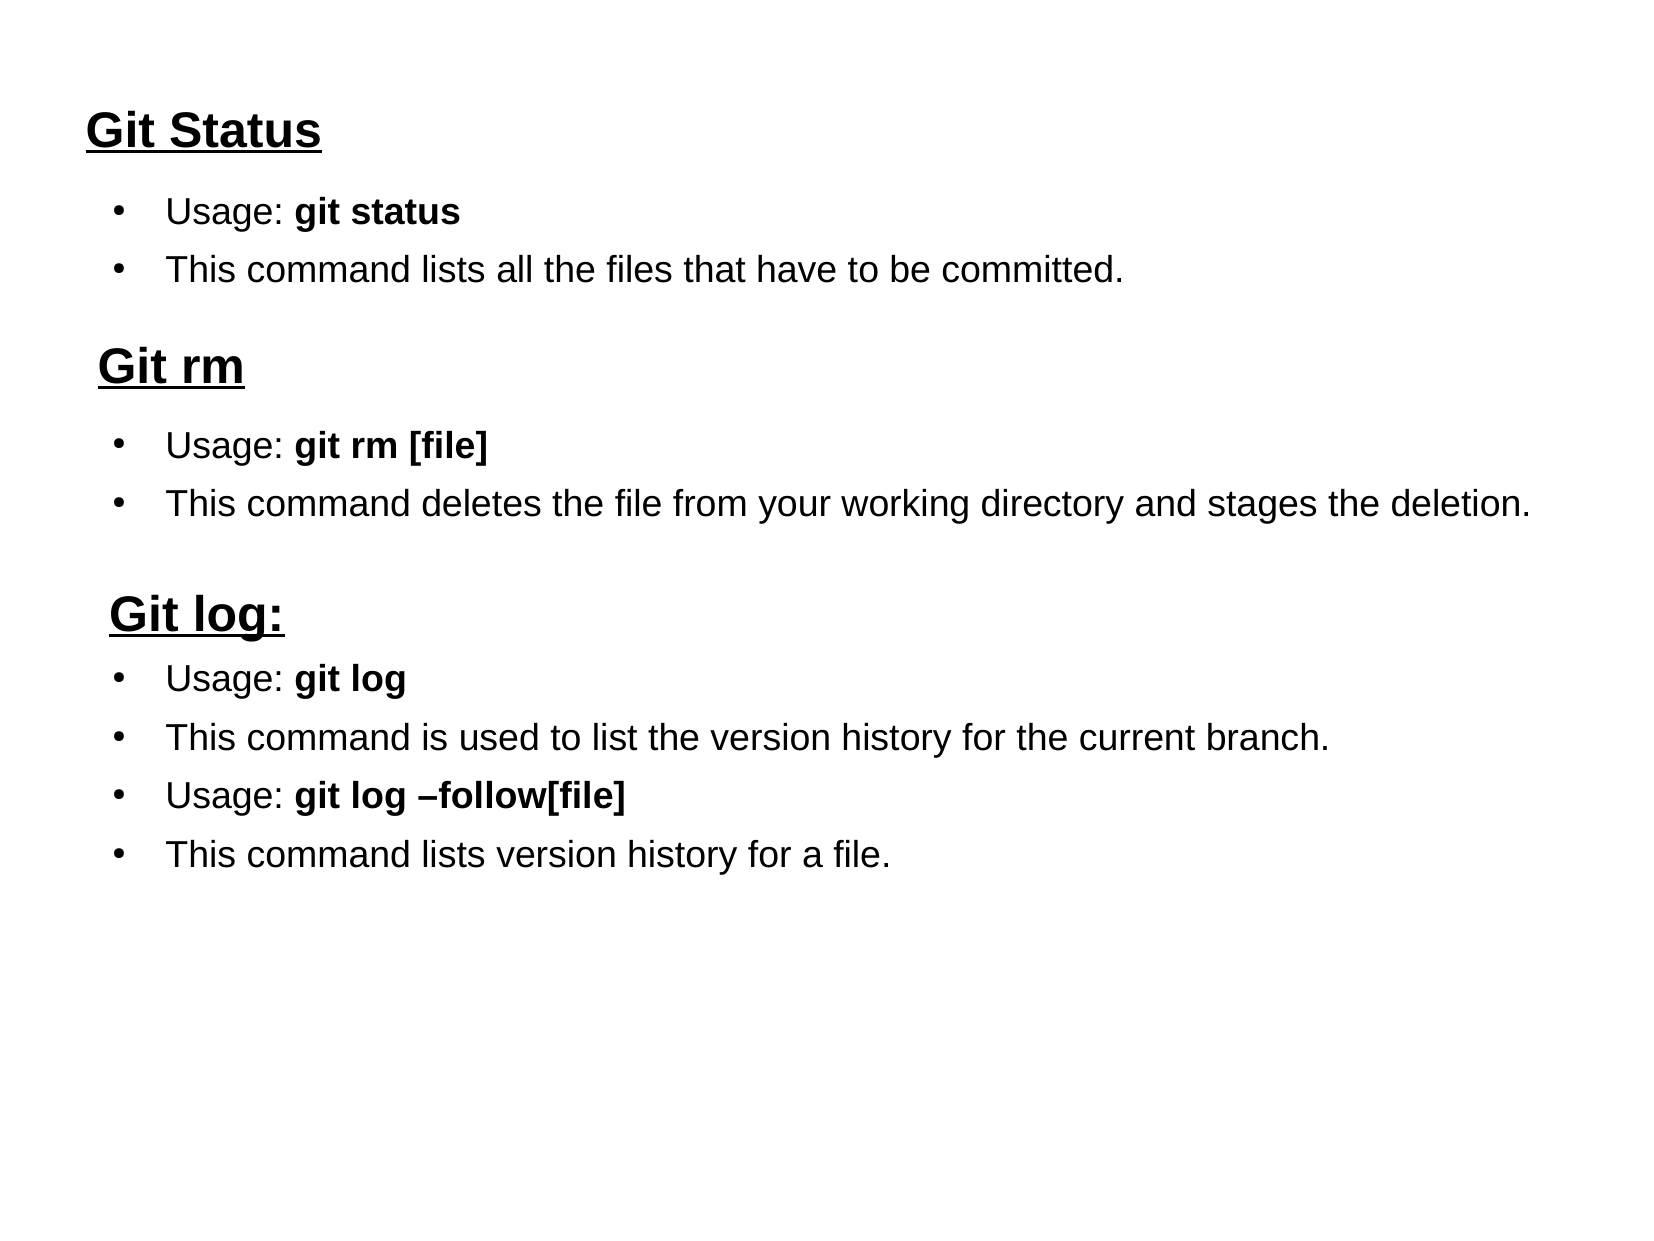

Git Status
# Usage: git status
This command lists all the files that have to be committed.
Usage: git rm [file]
This command deletes the file from your working directory and stages the deletion.
Usage: git log
This command is used to list the version history for the current branch.
Usage: git log –follow[file]
This command lists version history for a file.
Git rm
Git log: